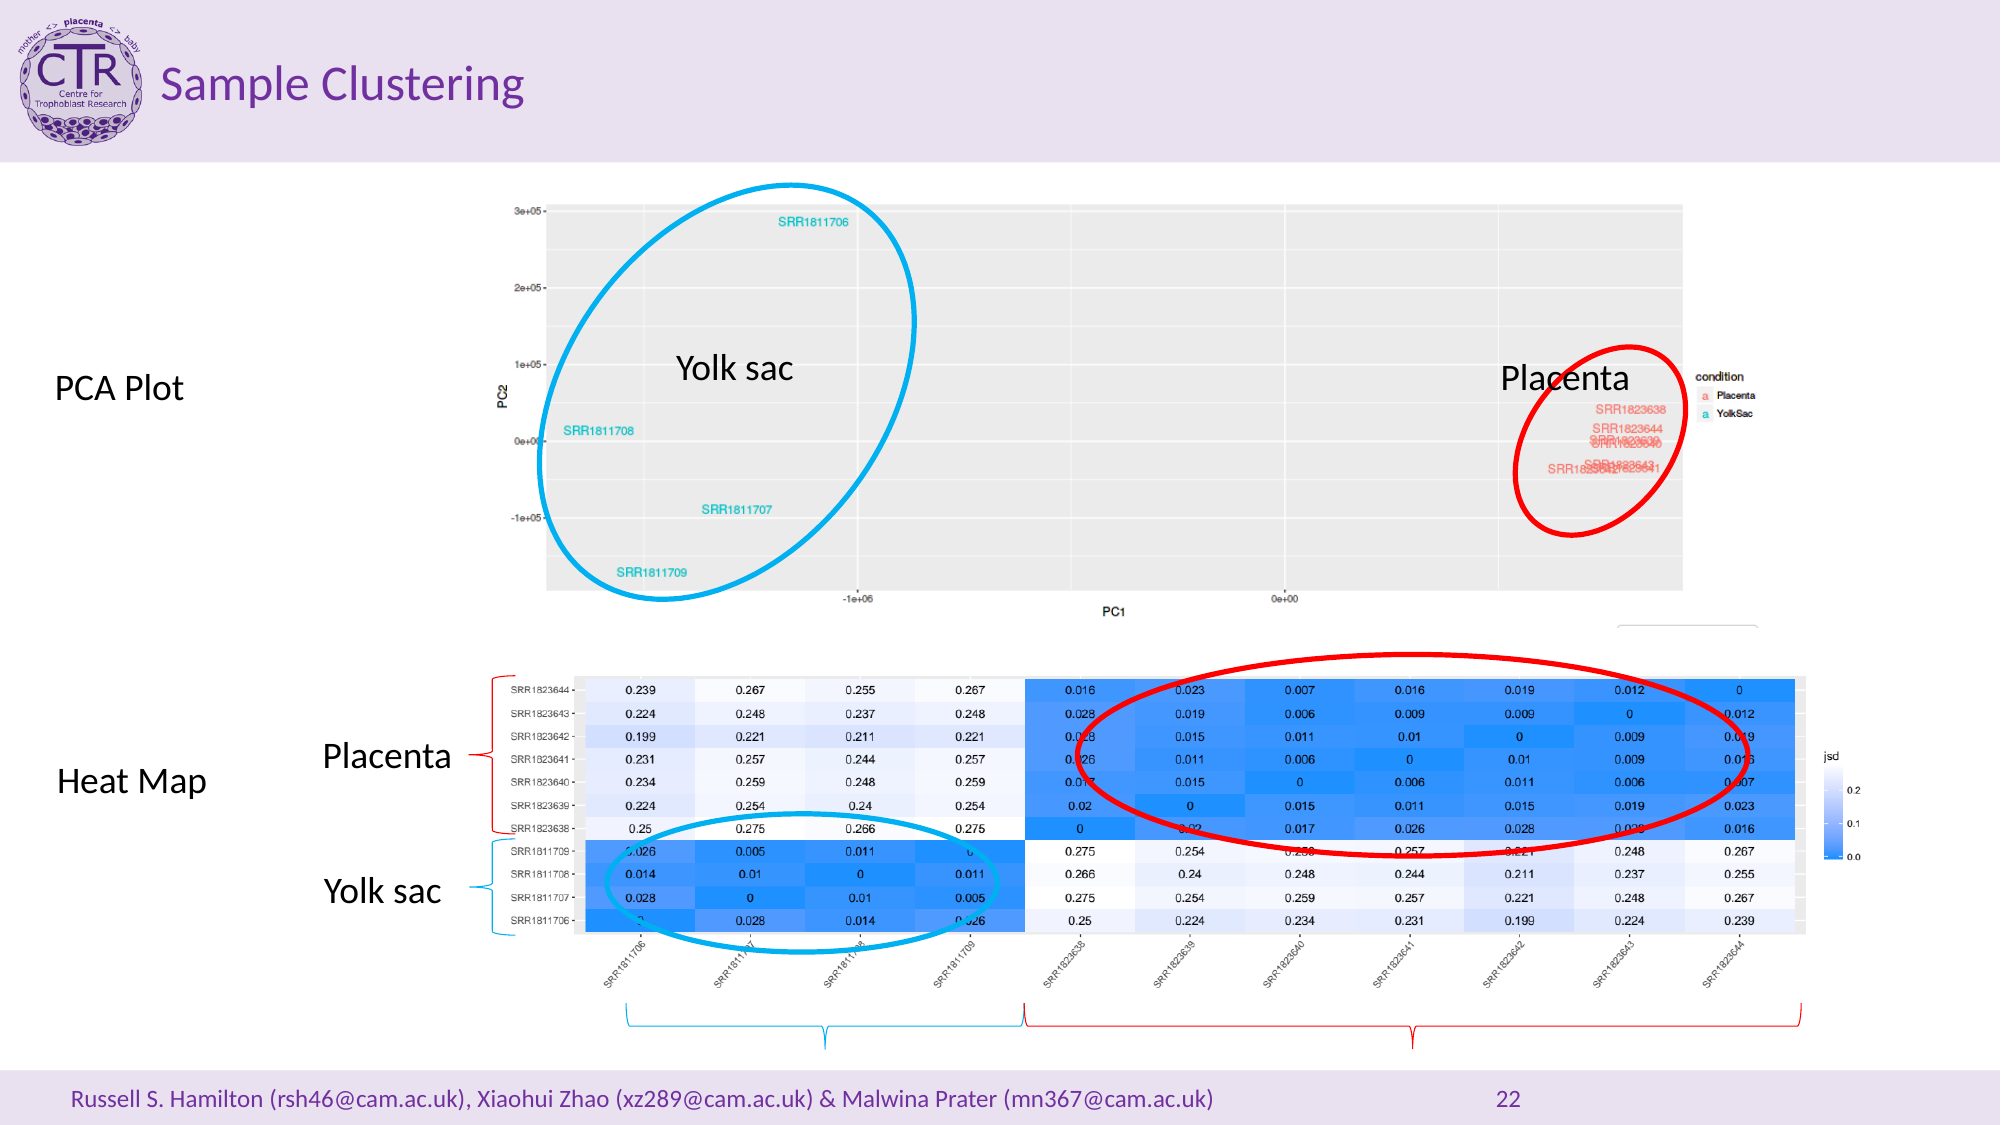

Sample Clustering
Yolk sac
Placenta
PCA Plot
Placenta
Heat Map
Yolk sac
Russell S. Hamilton (rsh46@cam.ac.uk), Xiaohui Zhao (xz289@cam.ac.uk) & Malwina Prater (mn367@cam.ac.uk)